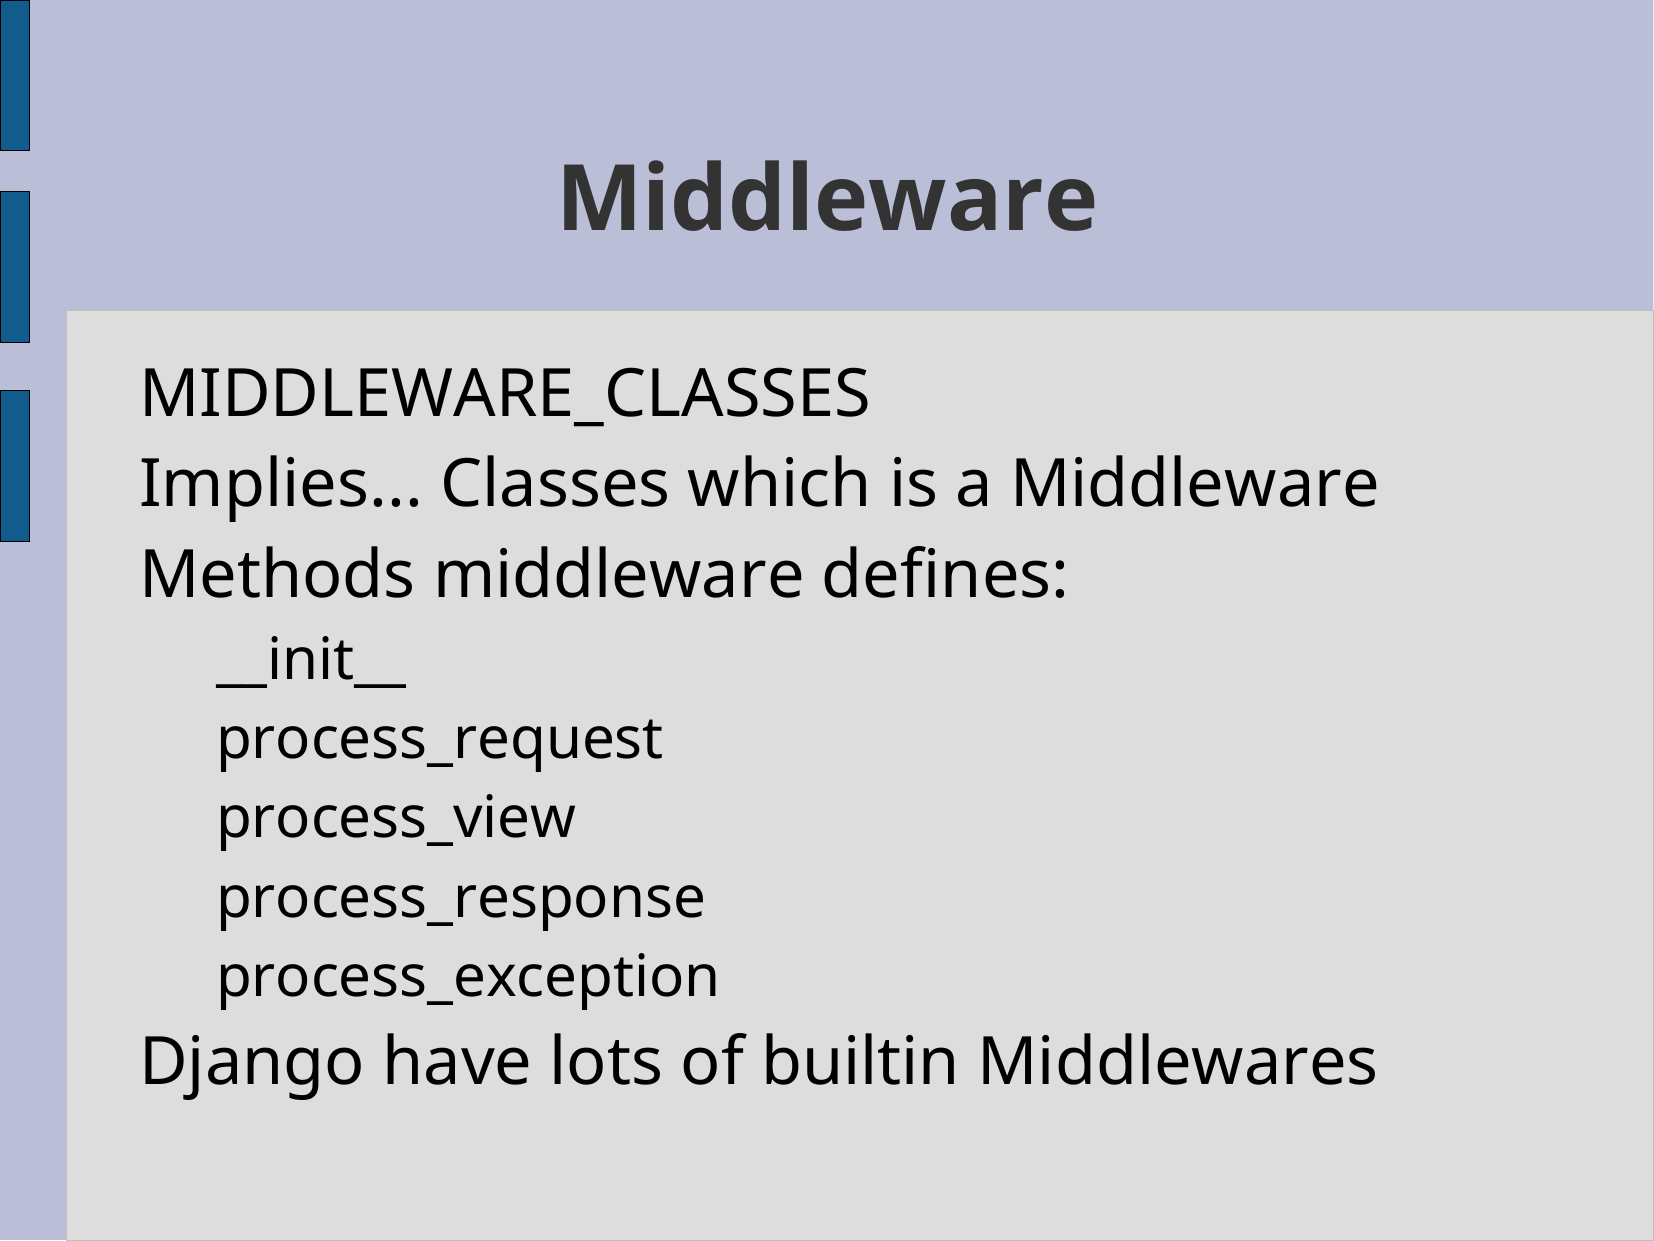

# Middleware
MIDDLEWARE_CLASSES
Implies... Classes which is a Middleware
Methods middleware defines:
__init__
process_request
process_view
process_response
process_exception
Django have lots of builtin Middlewares